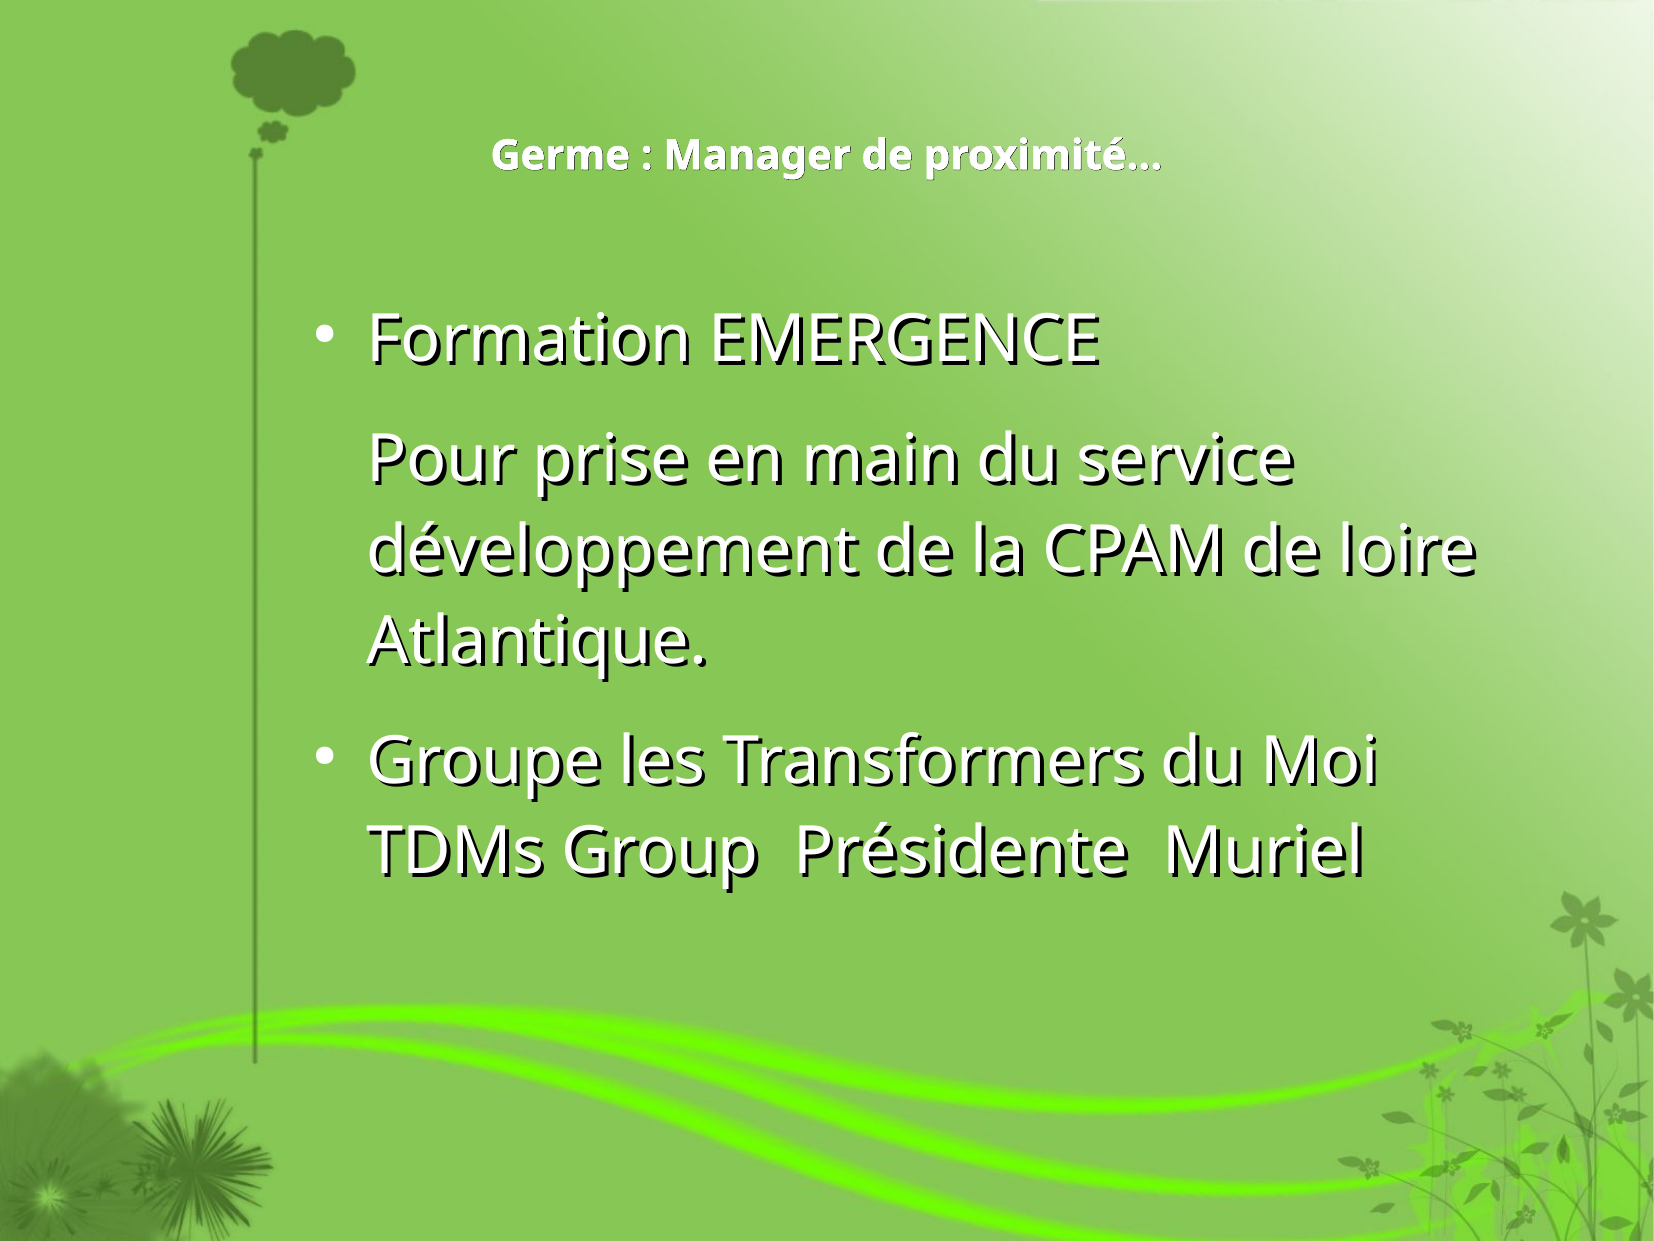

# Germe : Manager de proximité...
Formation EMERGENCE
Pour prise en main du service développement de la CPAM de loire Atlantique.
Groupe les Transformers du Moi TDMs Group Présidente Muriel